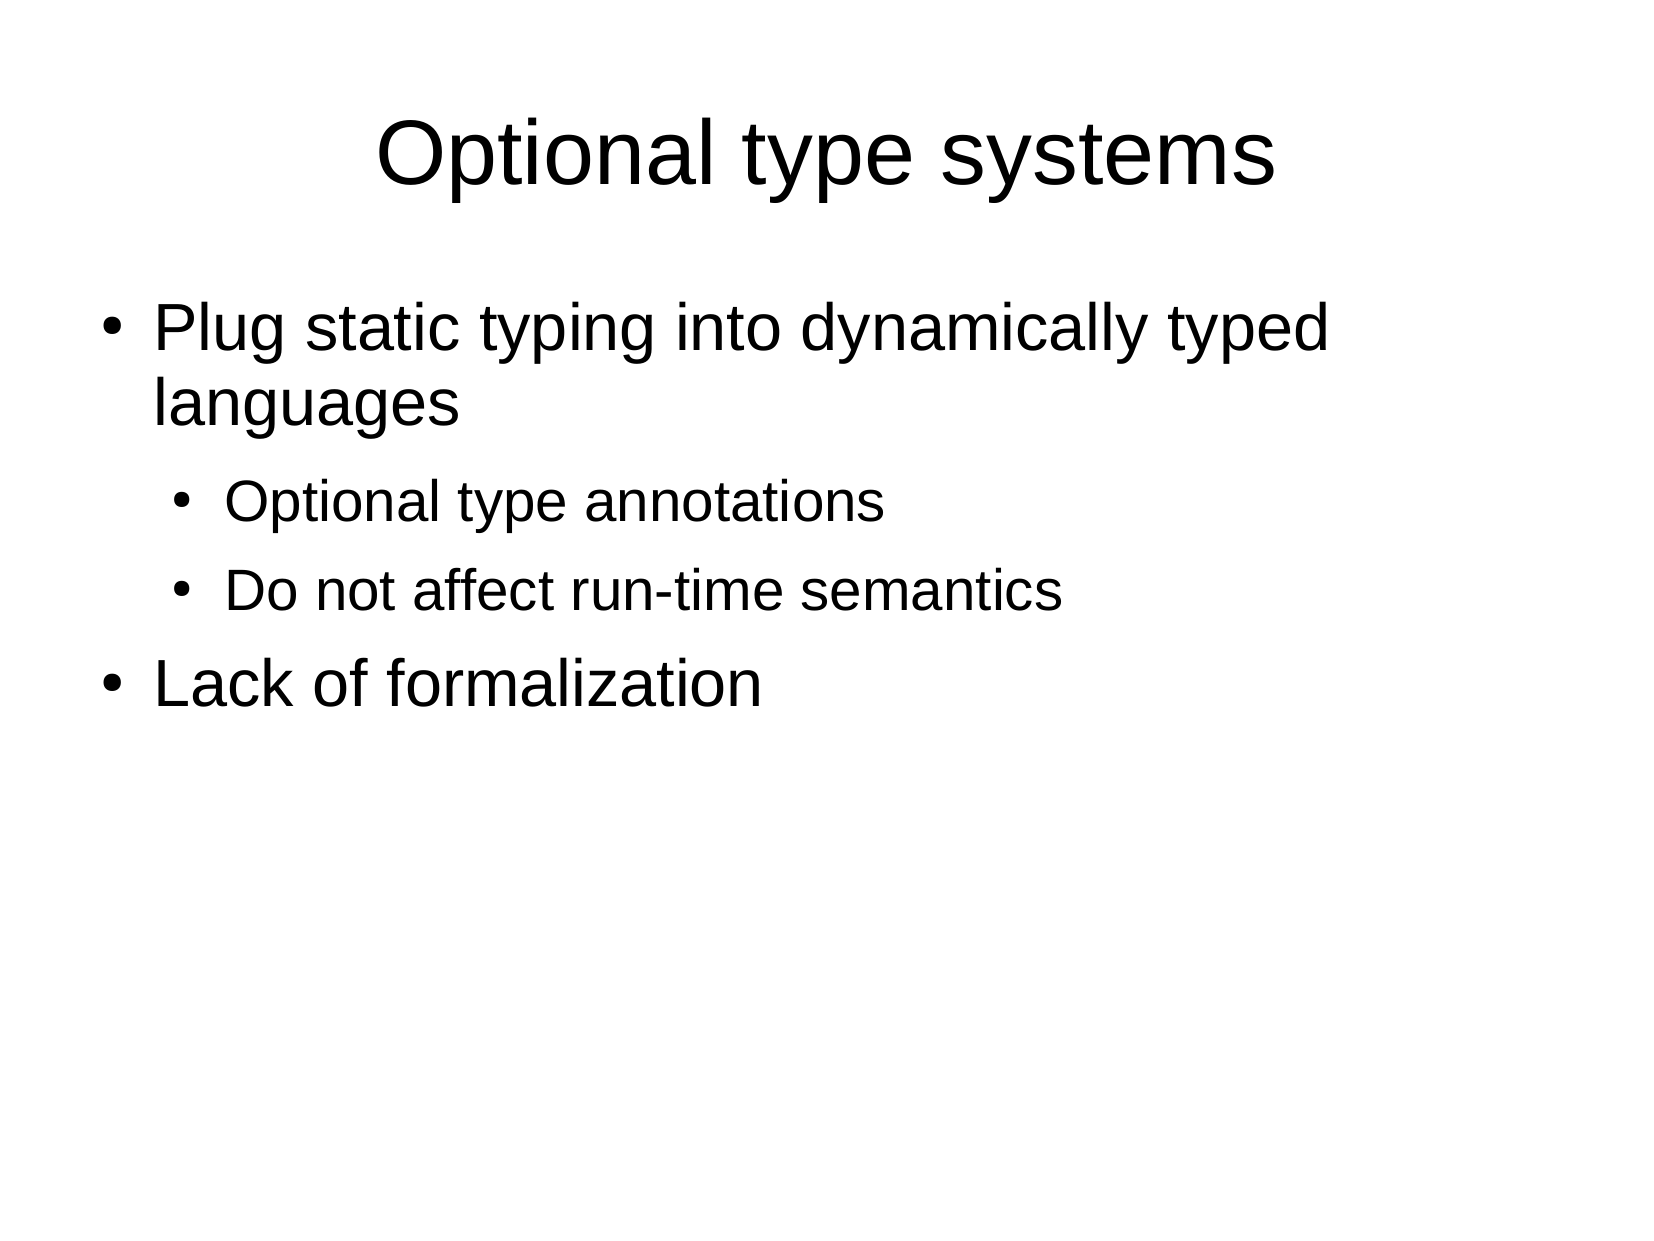

# Optional type systems
Plug static typing into dynamically typed languages
Optional type annotations
Do not affect run-time semantics
Lack of formalization